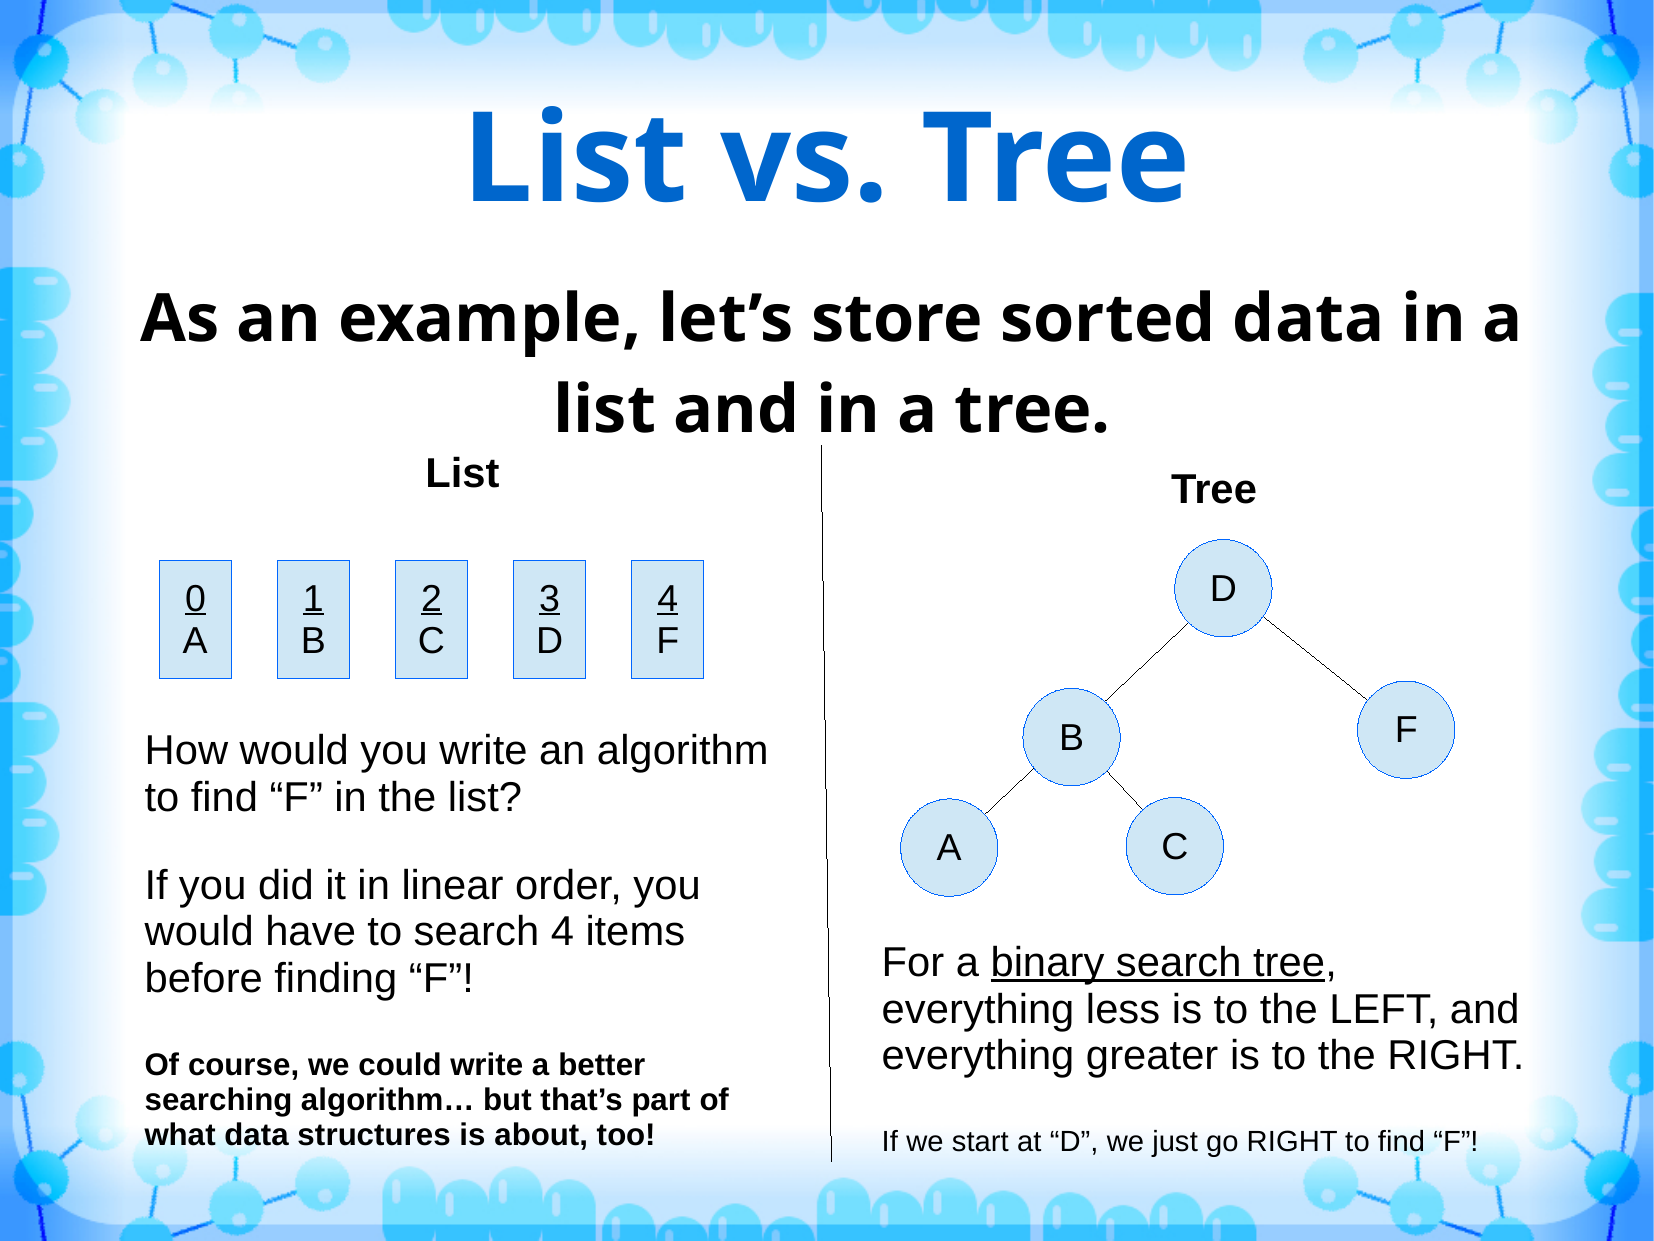

# List vs. Tree
As an example, let’s store sorted data in a list and in a tree.
List
Tree
D
0
A
1
B
2
C
3
D
4
F
F
B
How would you write an algorithm to find “F” in the list?
If you did it in linear order, you would have to search 4 items before finding “F”!
Of course, we could write a better searching algorithm… but that’s part of what data structures is about, too!
C
A
For a binary search tree, everything less is to the LEFT, and everything greater is to the RIGHT.
If we start at “D”, we just go RIGHT to find “F”!